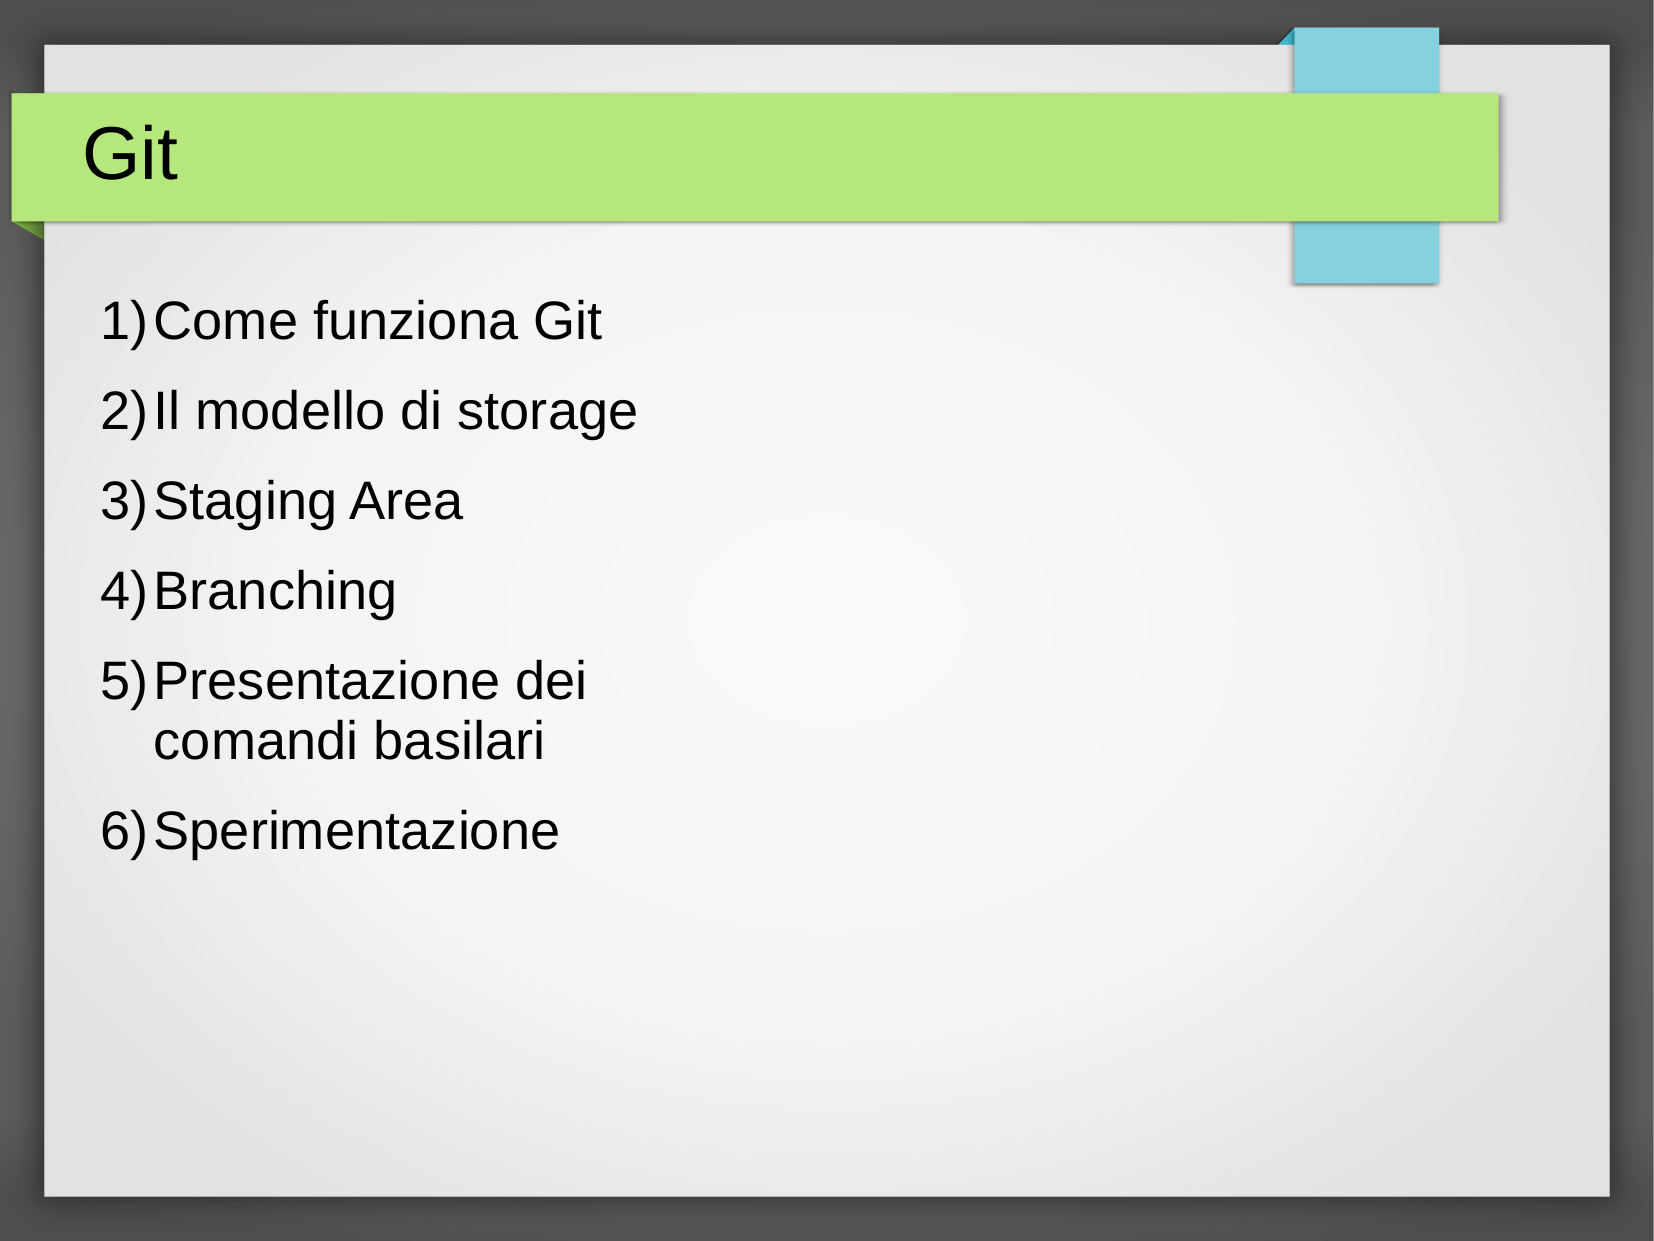

# Git
Come funziona Git
Il modello di storage
Staging Area
Branching
Presentazione dei comandi basilari
Sperimentazione